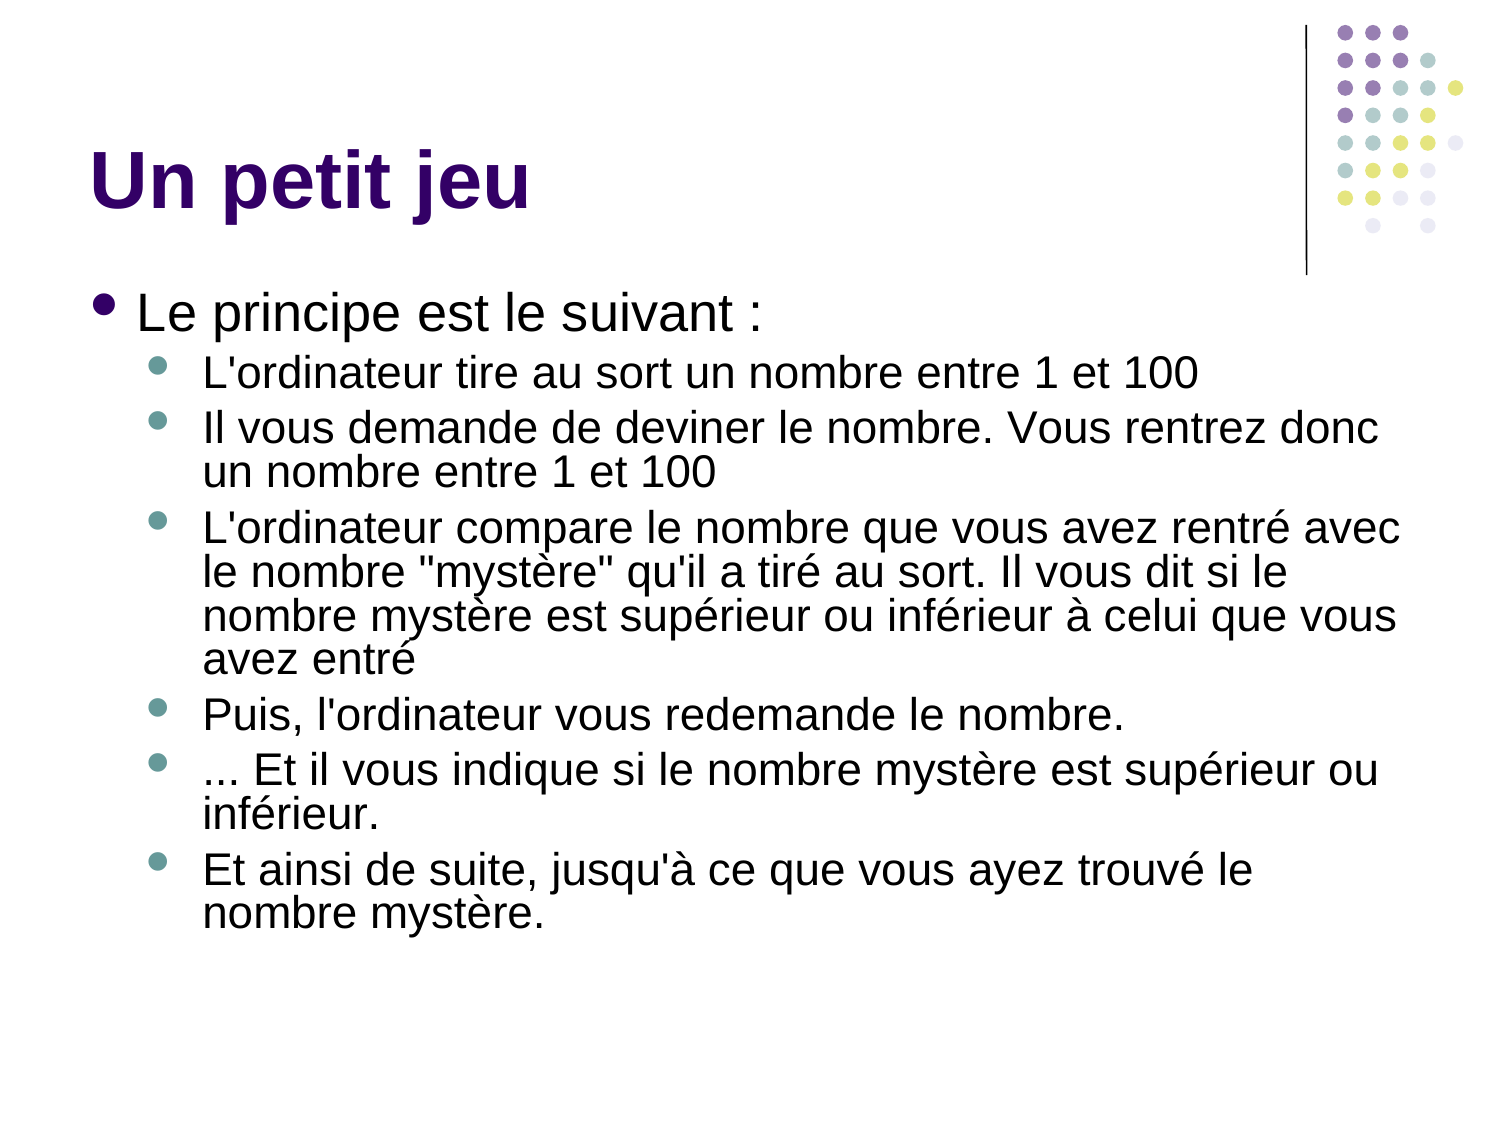

# Un petit jeu
Le principe est le suivant :
L'ordinateur tire au sort un nombre entre 1 et 100
Il vous demande de deviner le nombre. Vous rentrez donc un nombre entre 1 et 100
L'ordinateur compare le nombre que vous avez rentré avec le nombre "mystère" qu'il a tiré au sort. Il vous dit si le nombre mystère est supérieur ou inférieur à celui que vous avez entré
Puis, l'ordinateur vous redemande le nombre.
... Et il vous indique si le nombre mystère est supérieur ou inférieur.
Et ainsi de suite, jusqu'à ce que vous ayez trouvé le nombre mystère.